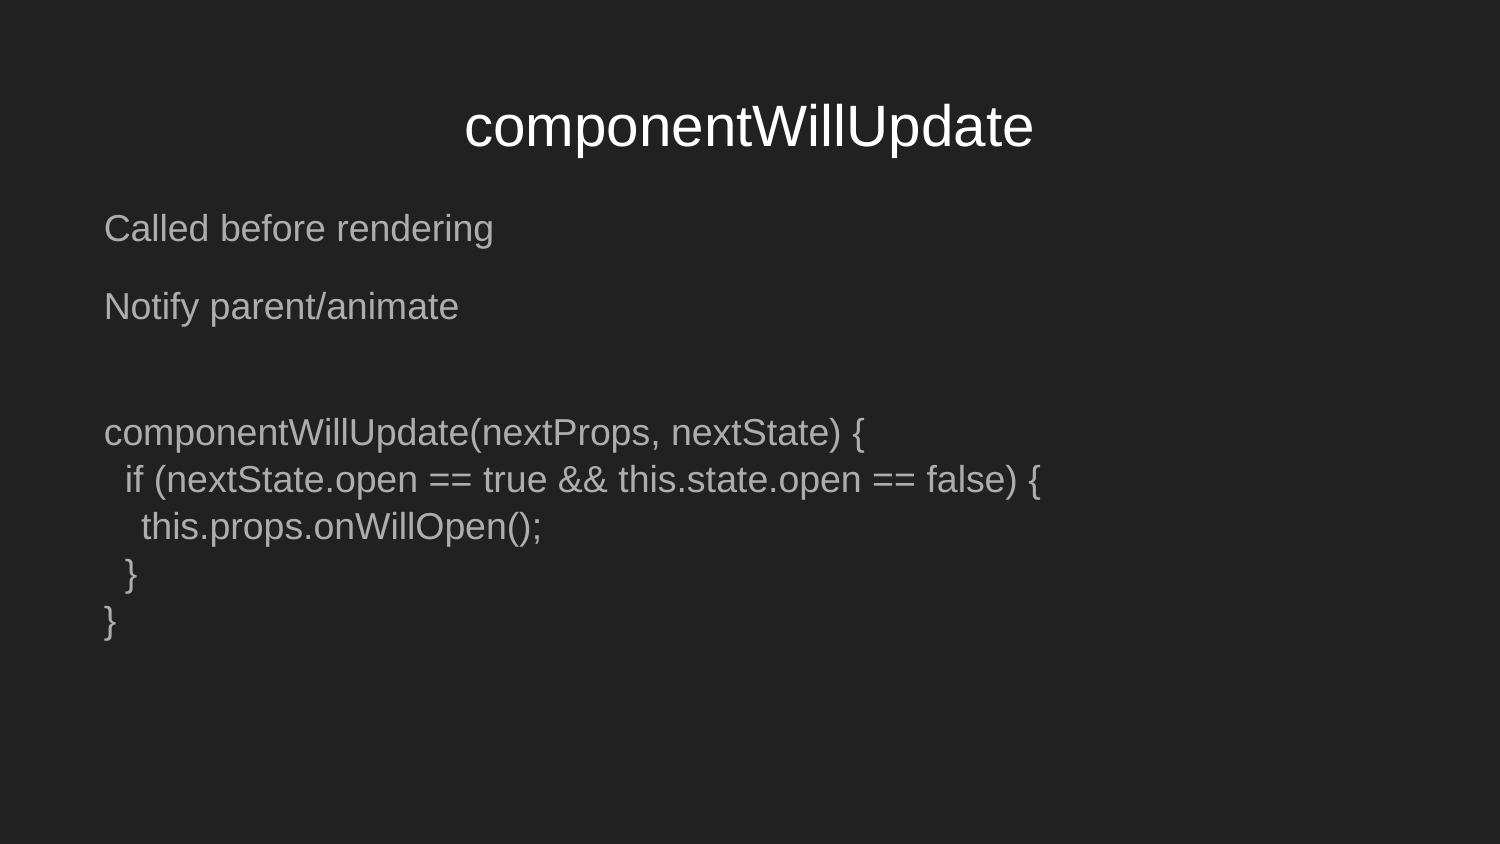

# componentWillUpdate
Called before rendering
Notify parent/animate
componentWillUpdate(nextProps, nextState) {
 if (nextState.open == true && this.state.open == false) {
	this.props.onWillOpen();
 }
}